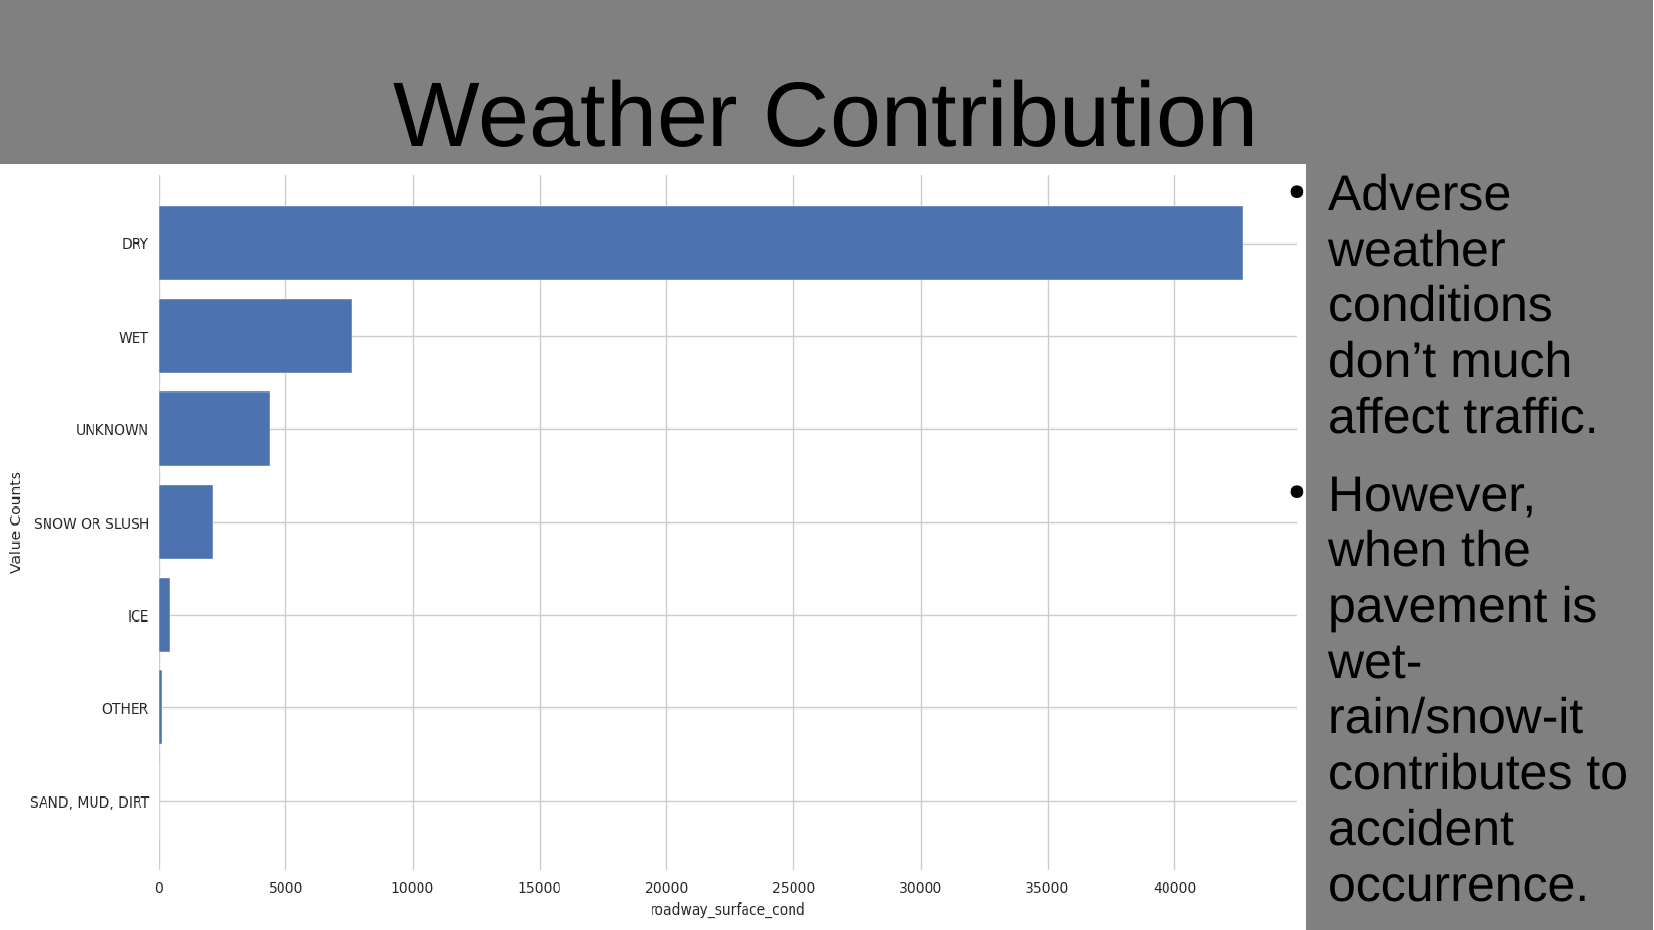

# Weather Contribution
Adverse weather conditions don’t much affect traffic.
However, when the pavement is wet- rain/snow-it contributes to accident occurrence.